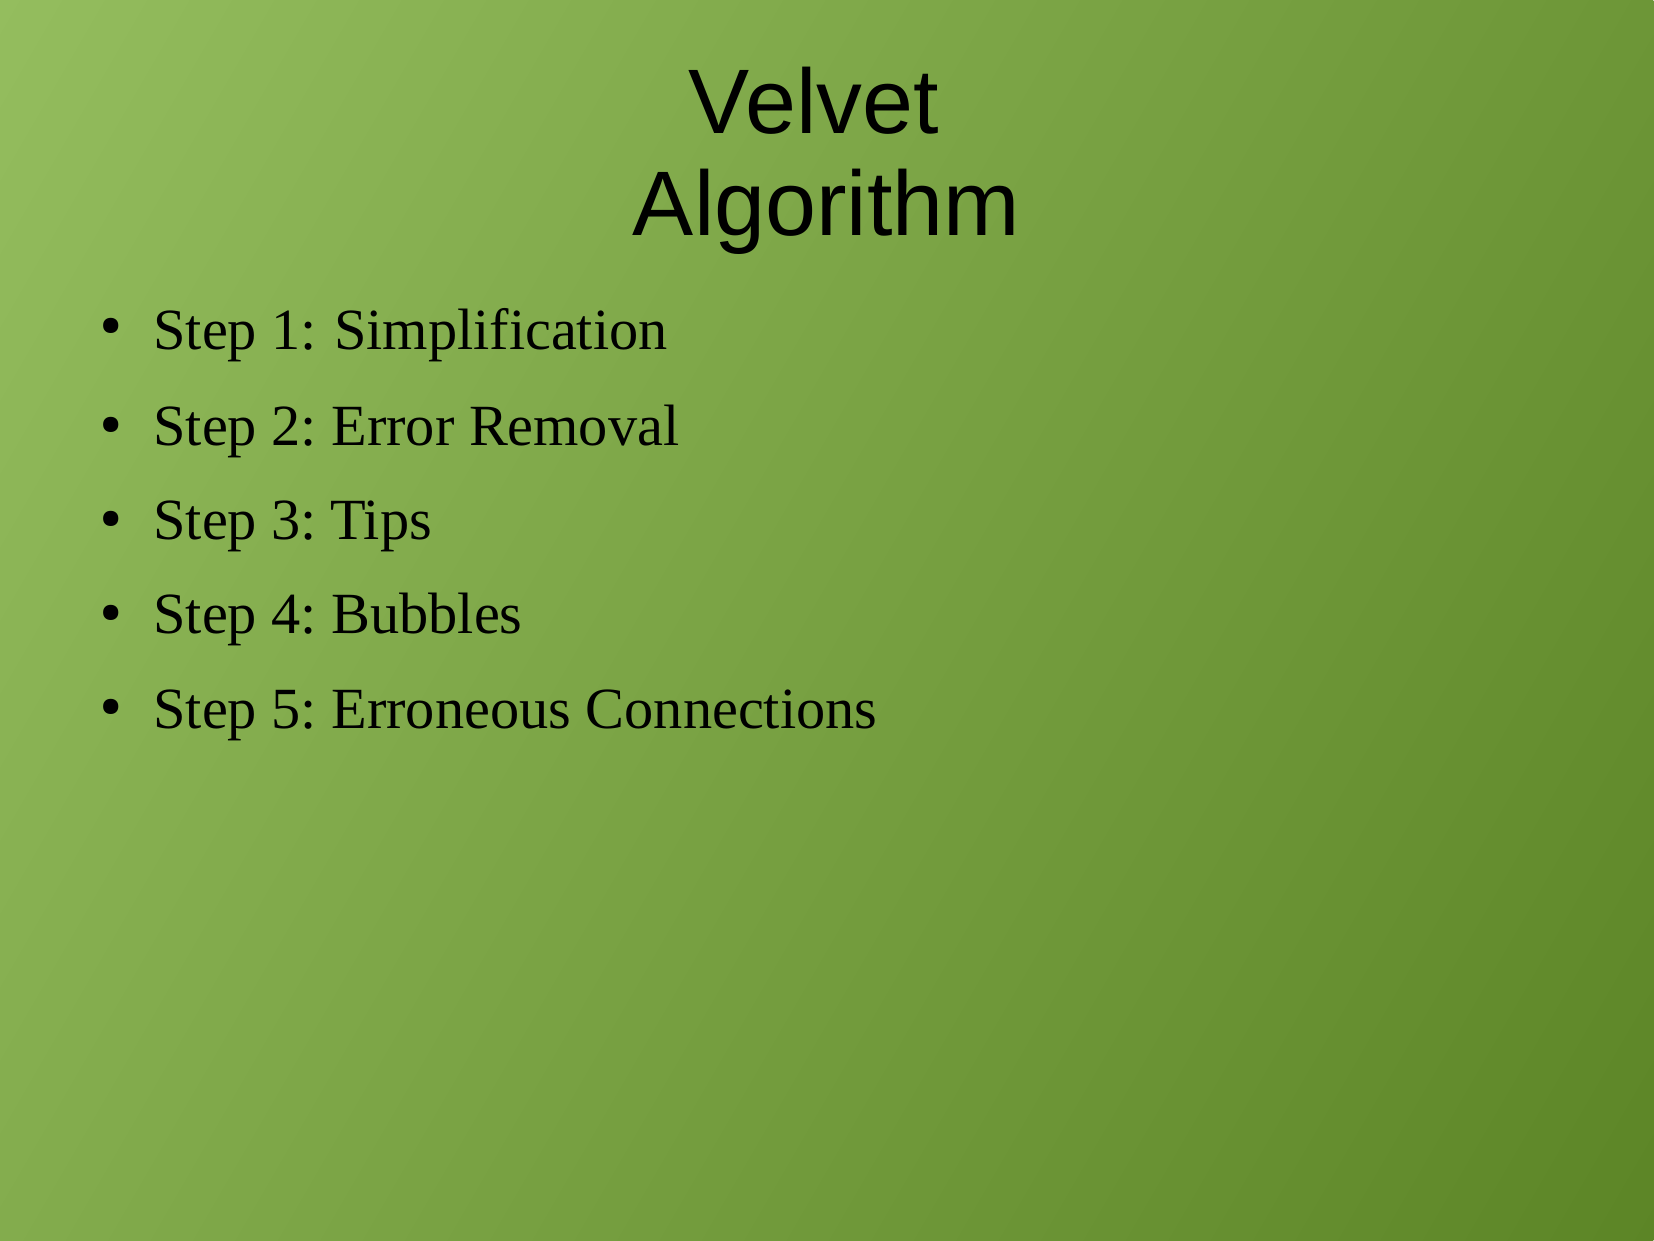

# Velvet Algorithm
Step 1: Simplification
Step 2: Error Removal
Step 3: Tips
Step 4: Bubbles
Step 5: Erroneous Connections